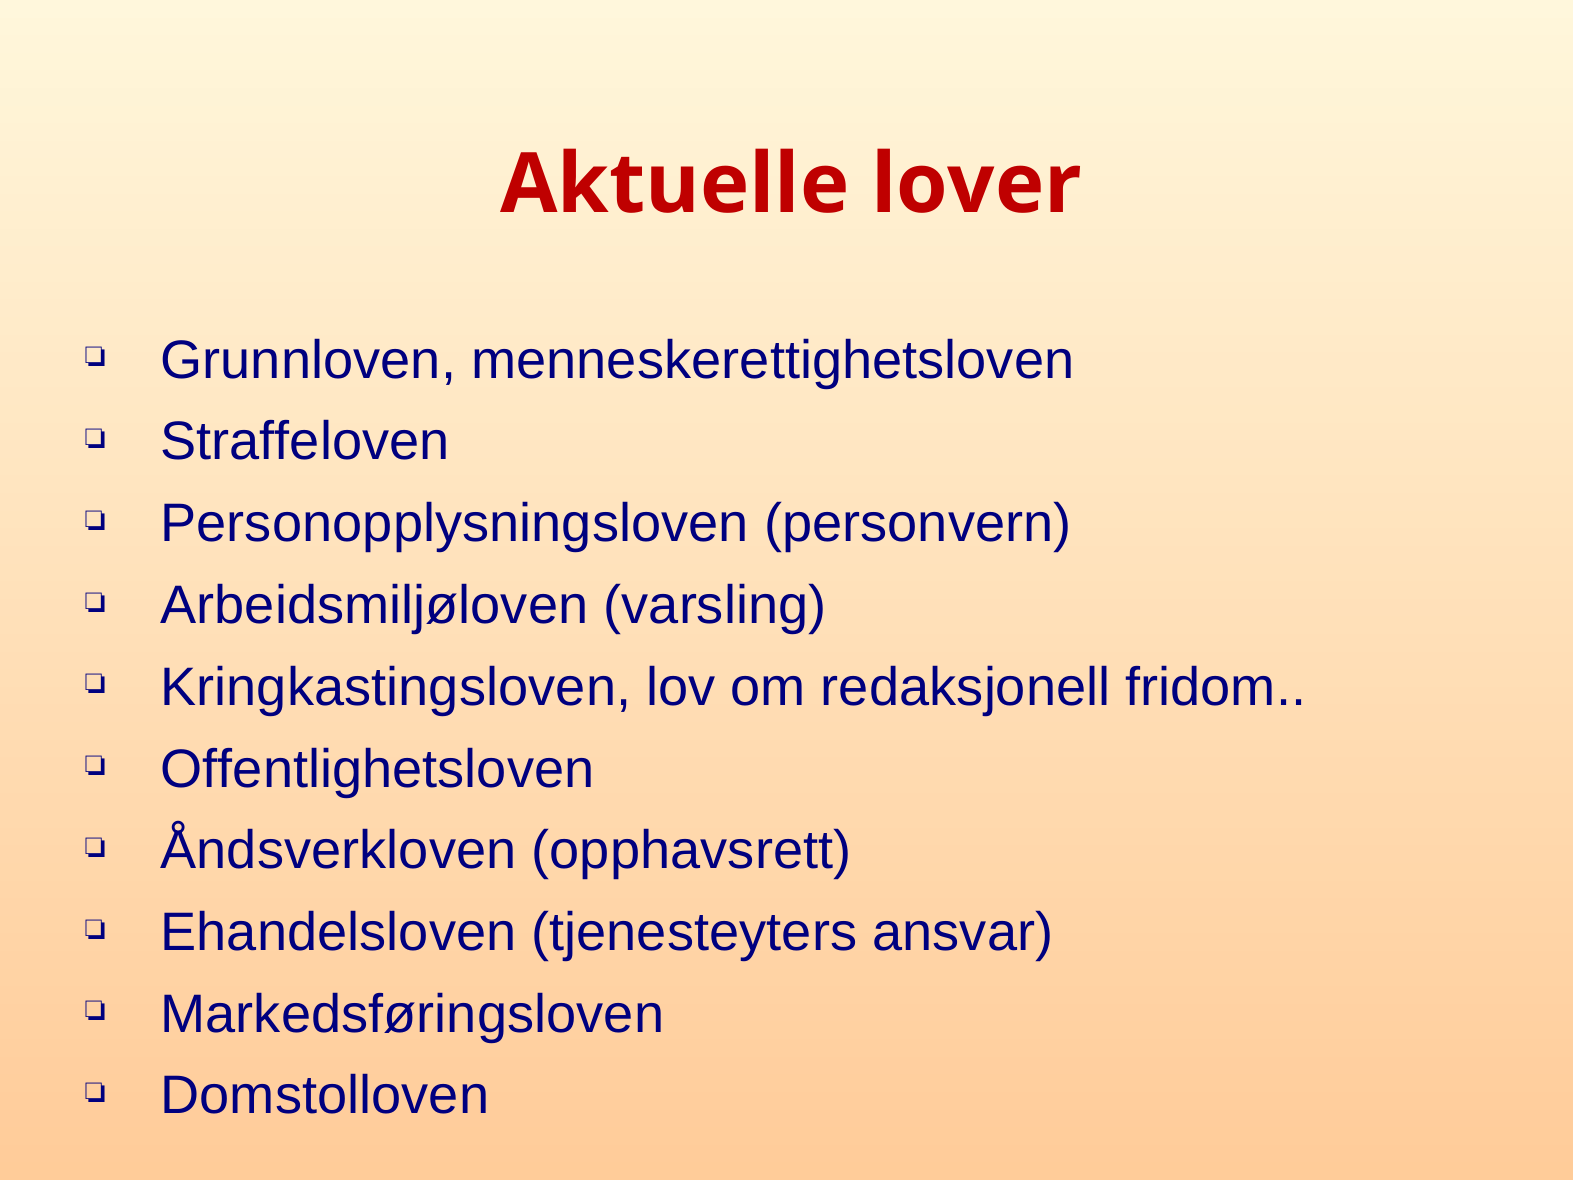

# Aktuelle lover
Grunnloven, menneskerettighetsloven
Straffeloven
Personopplysningsloven (personvern)
Arbeidsmiljøloven (varsling)
Kringkastingsloven, lov om redaksjonell fridom..
Offentlighetsloven
Åndsverkloven (opphavsrett)
Ehandelsloven (tjenesteyters ansvar)
Markedsføringsloven
Domstolloven